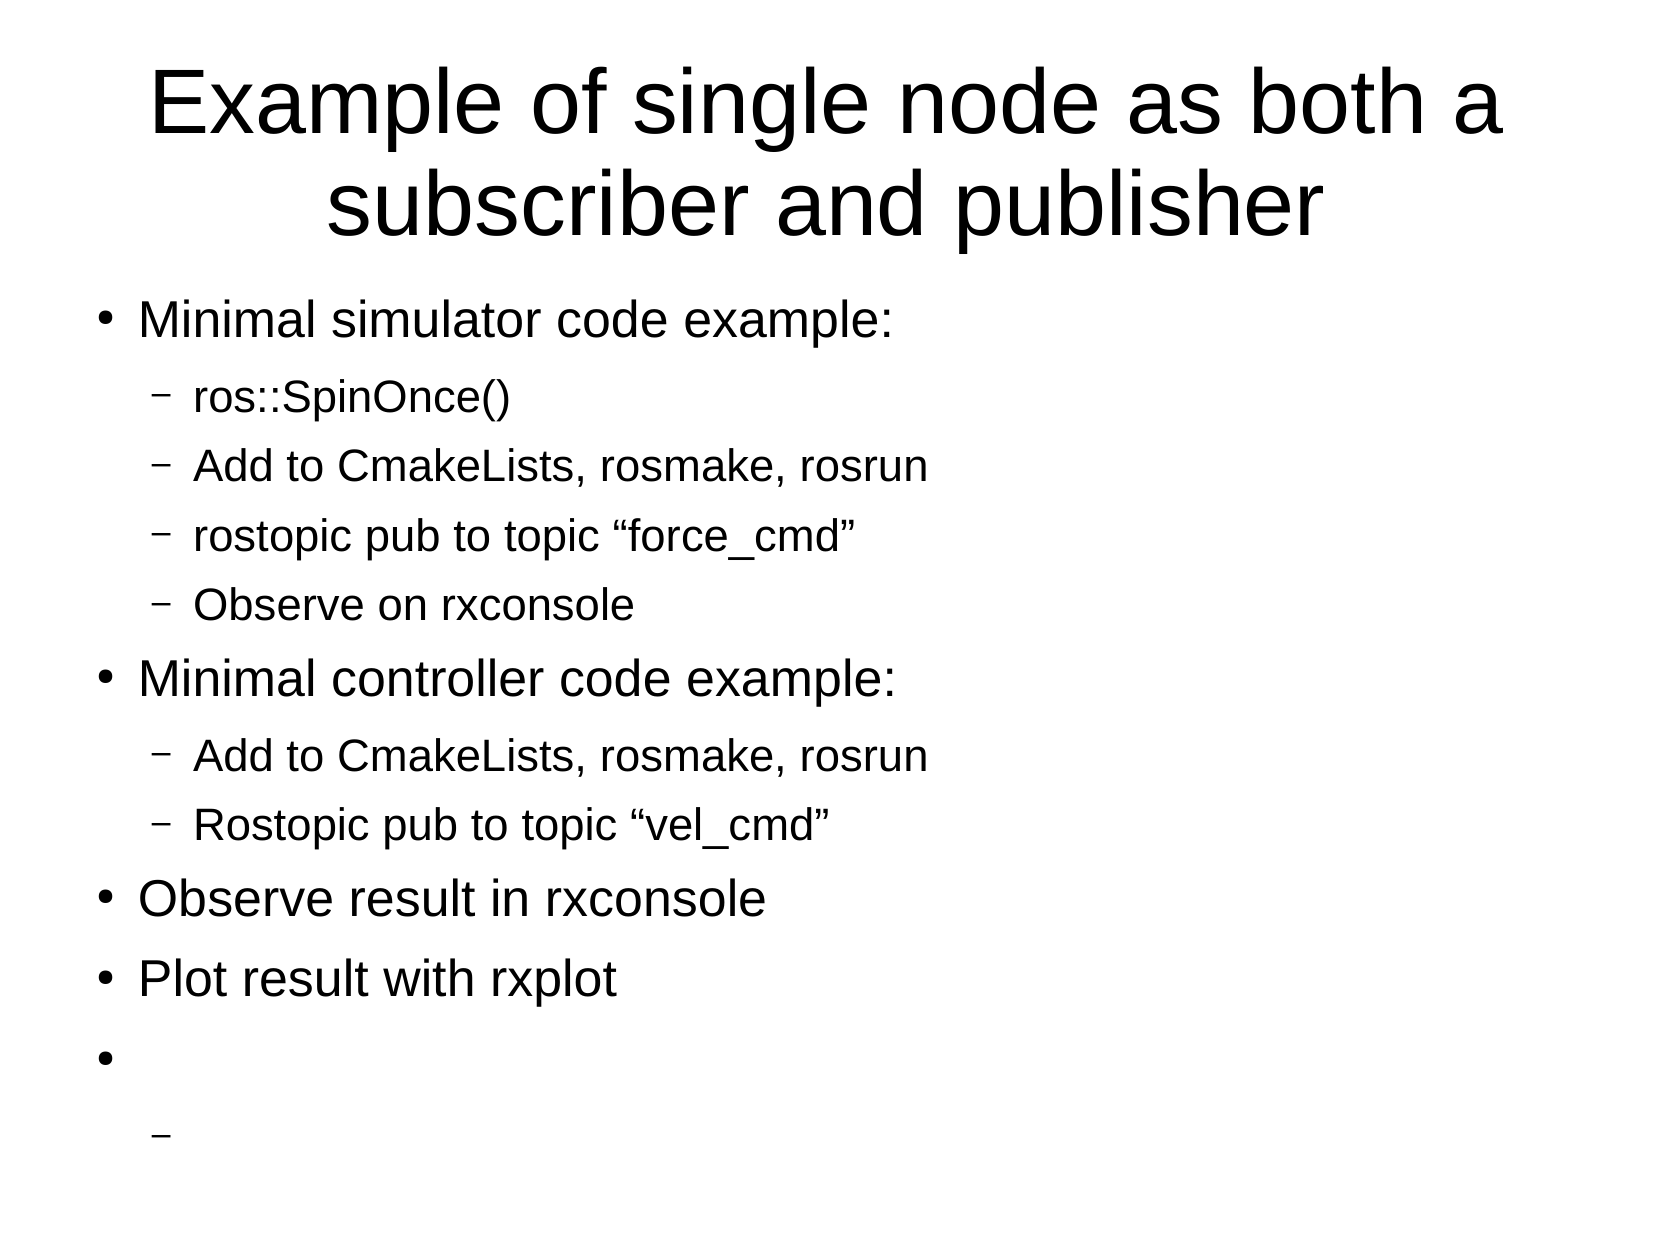

# Example of single node as both a subscriber and publisher
Minimal simulator code example:
ros::SpinOnce()
Add to CmakeLists, rosmake, rosrun
rostopic pub to topic “force_cmd”
Observe on rxconsole
Minimal controller code example:
Add to CmakeLists, rosmake, rosrun
Rostopic pub to topic “vel_cmd”
Observe result in rxconsole
Plot result with rxplot